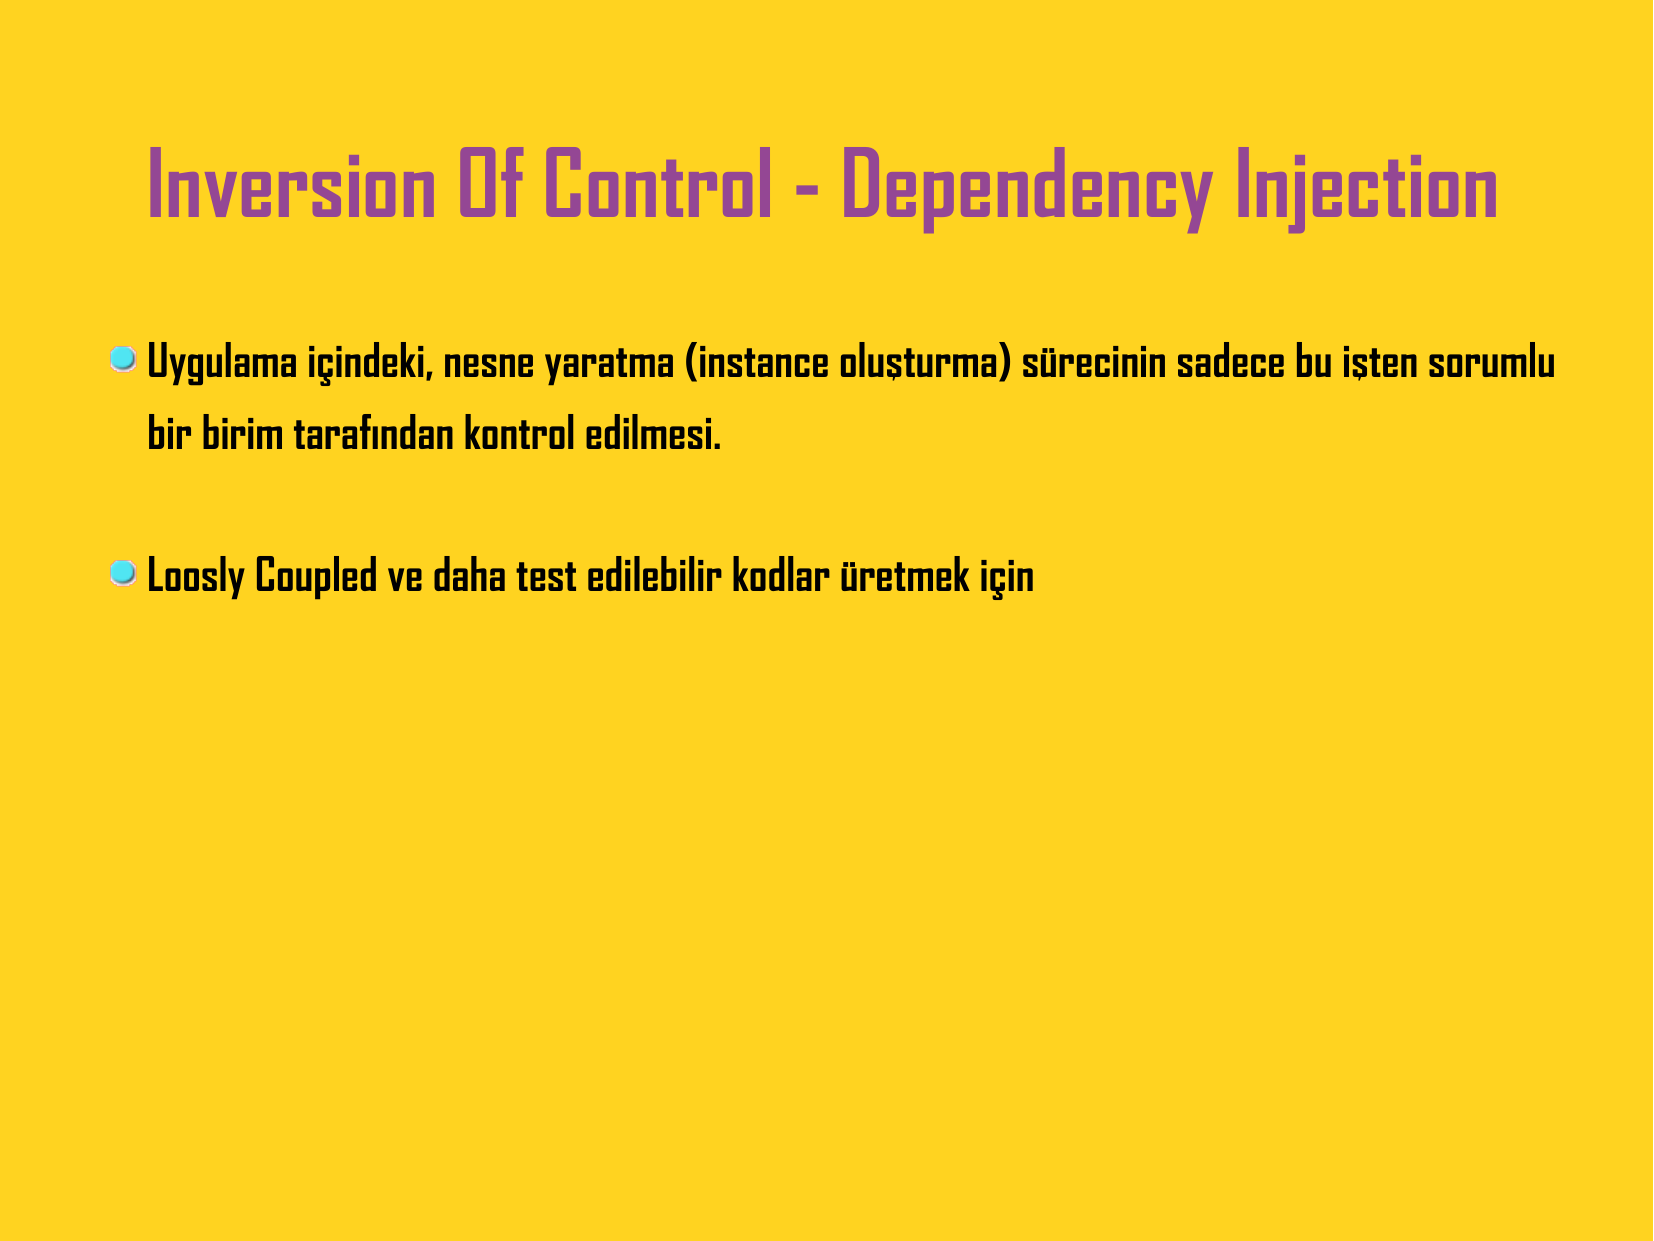

Inversion Of Control - Dependency Injection
 Uygulama içindeki, nesne yaratma (instance oluşturma) sürecinin sadece bu işten sorumlu
 bir birim tarafından kontrol edilmesi.
 Loosly Coupled ve daha test edilebilir kodlar üretmek için